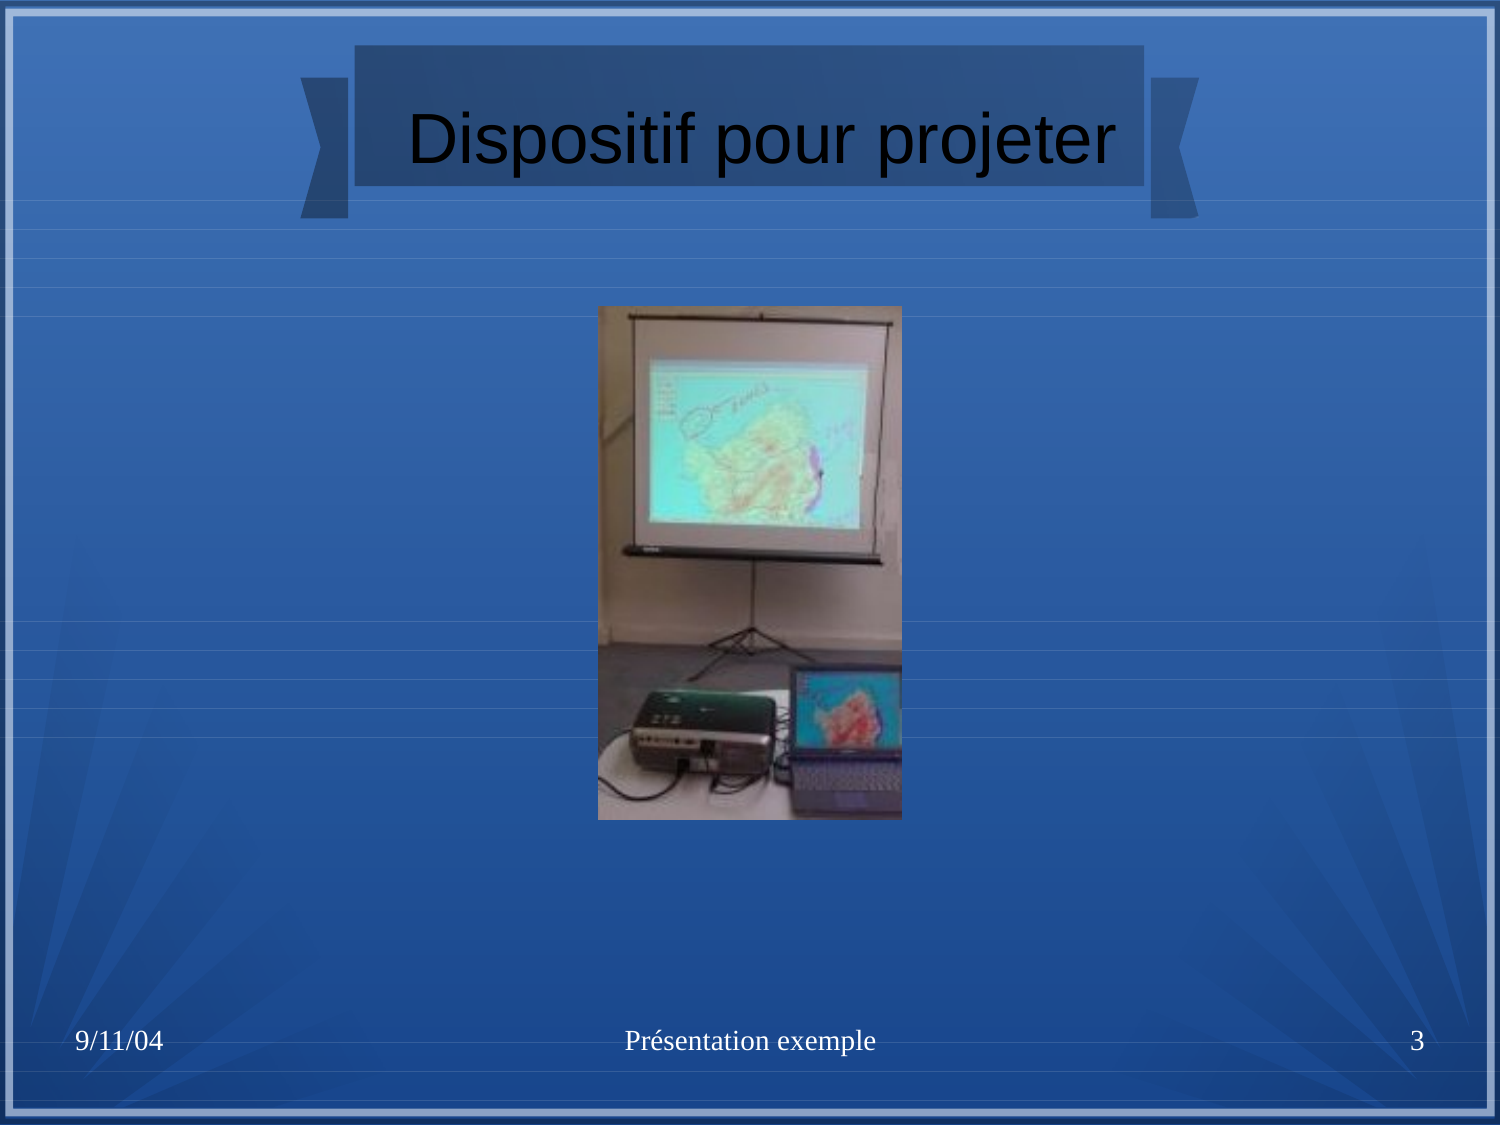

# Dispositif pour projeter
9/11/04
Présentation exemple
3